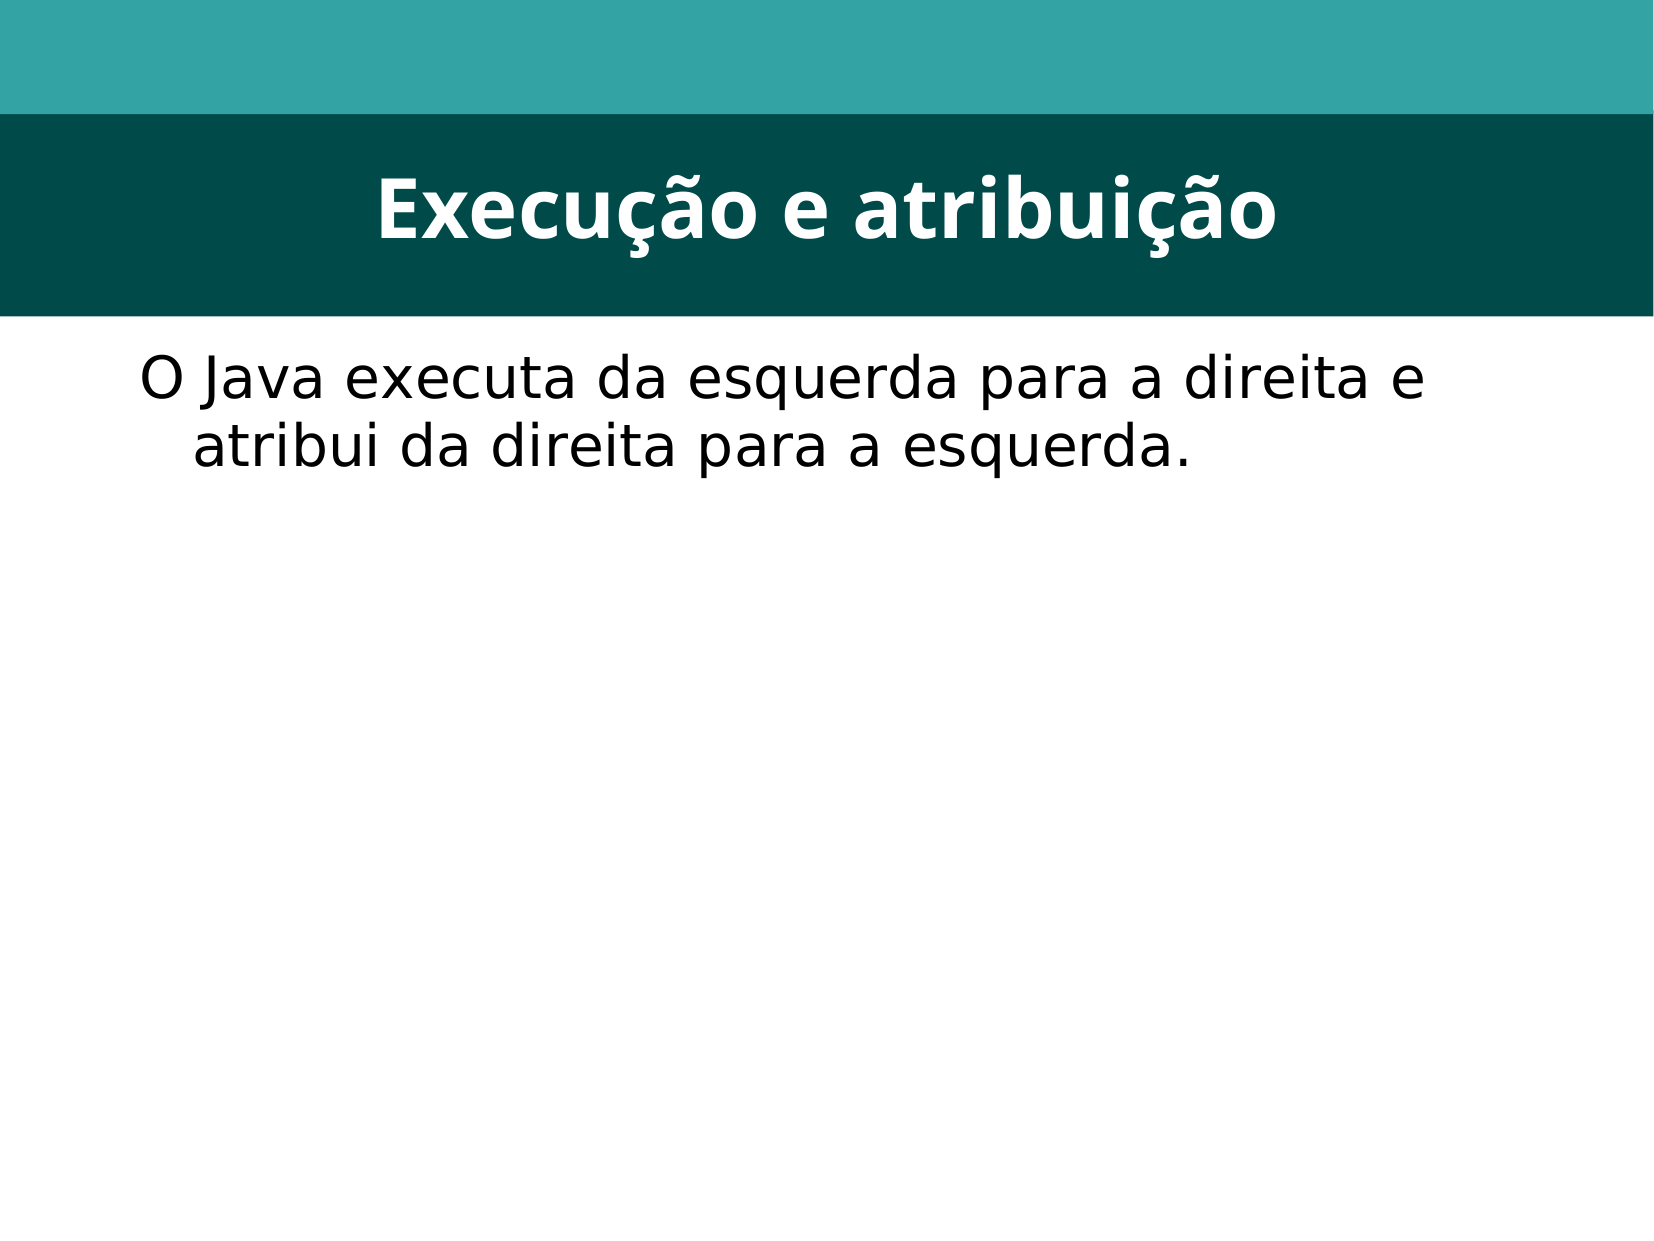

# Execução e atribuição
O Java executa da esquerda para a direita e atribui da direita para a esquerda.